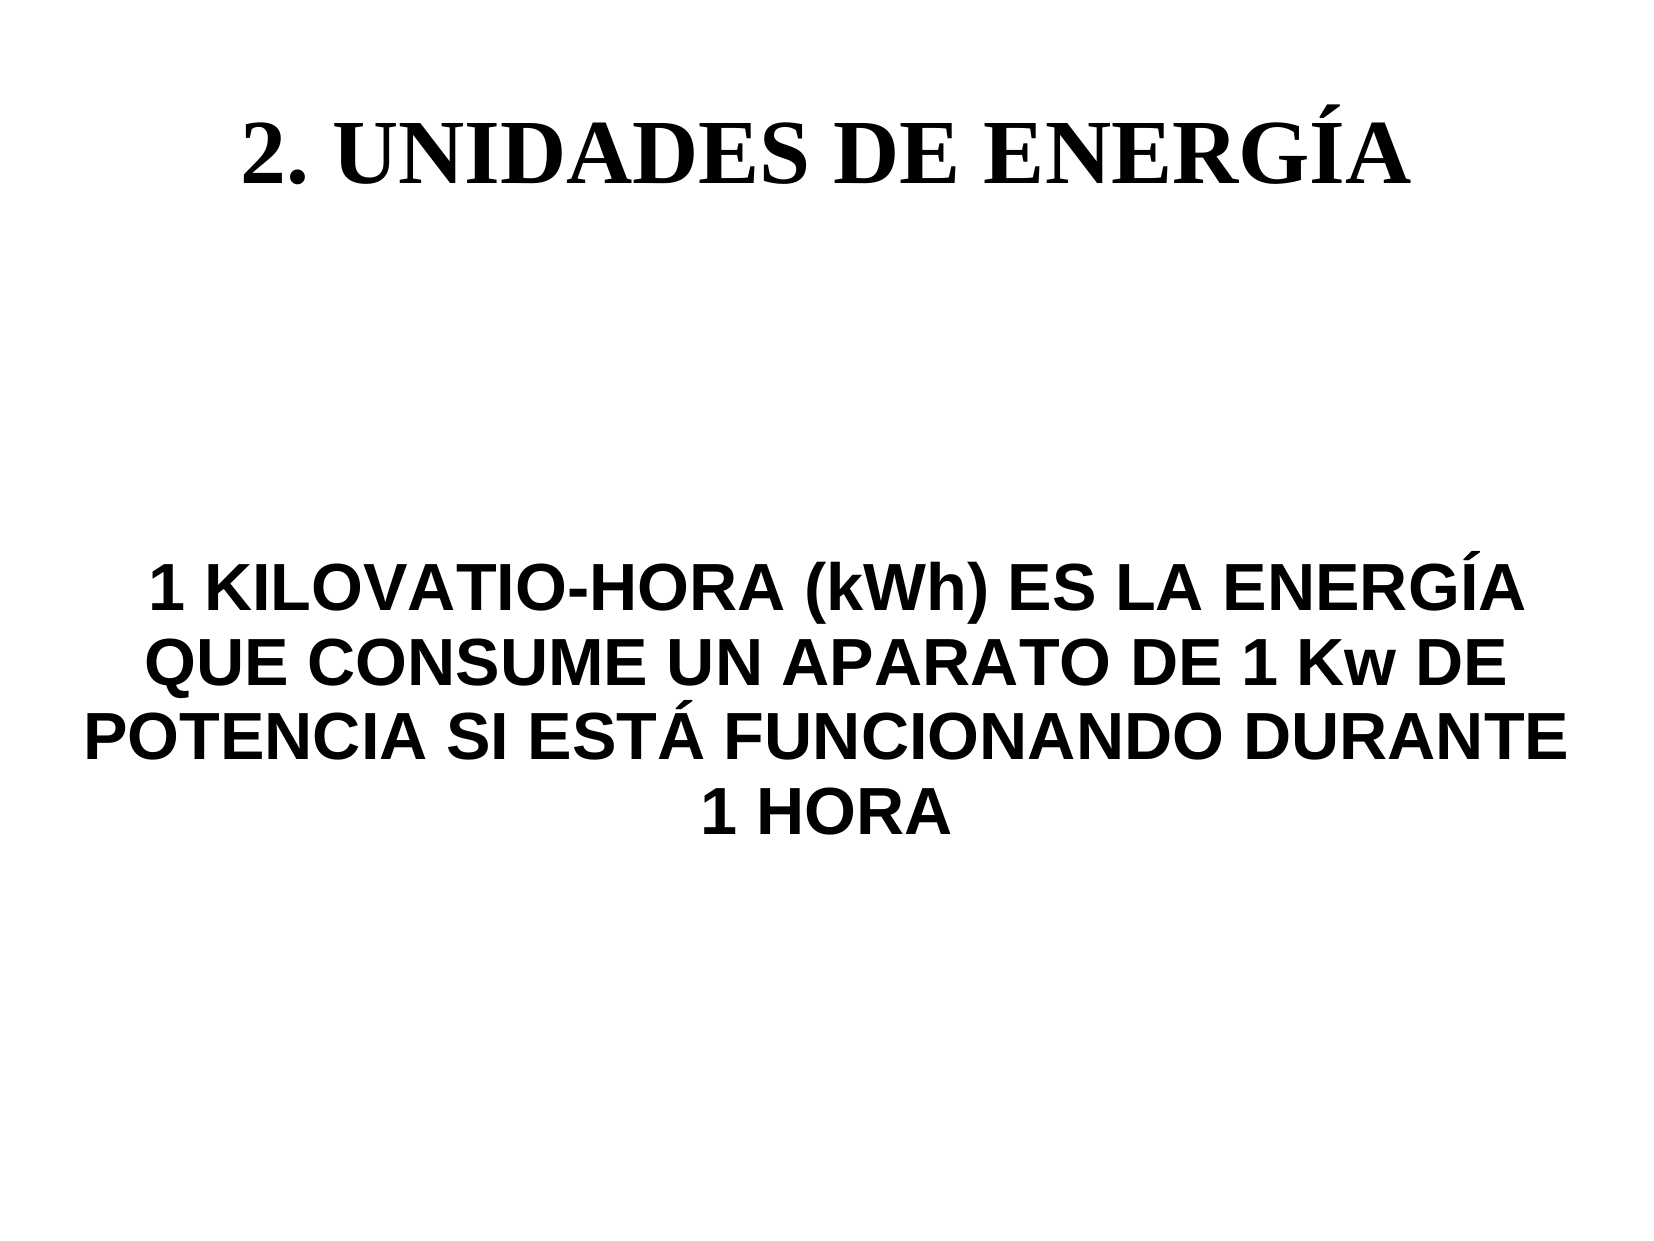

# 2. UNIDADES DE ENERGÍA
1 KILOVATIO-HORA (kWh) ES LA ENERGÍA QUE CONSUME UN APARATO DE 1 Kw DE POTENCIA SI ESTÁ FUNCIONANDO DURANTE 1 HORA